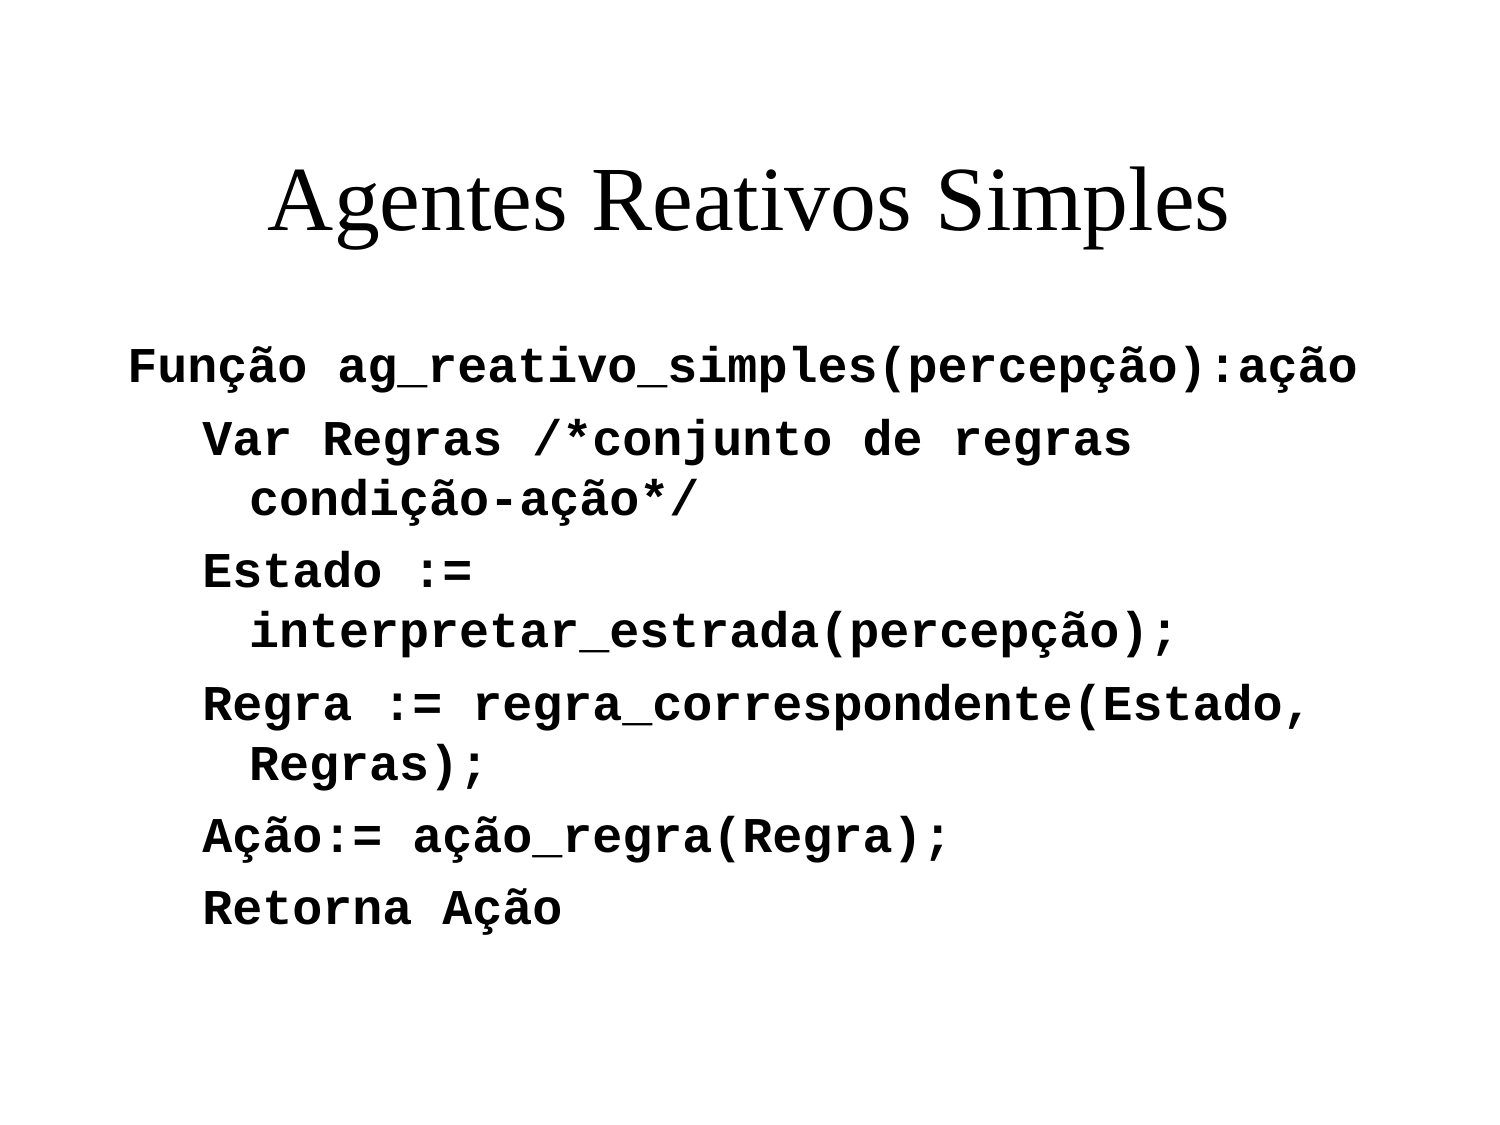

# Agentes Reativos Simples
Função ag_reativo_simples(percepção):ação
Var Regras /*conjunto de regras condição-ação*/
Estado := interpretar_estrada(percepção);
Regra := regra_correspondente(Estado, Regras);
Ação:= ação_regra(Regra);
Retorna Ação